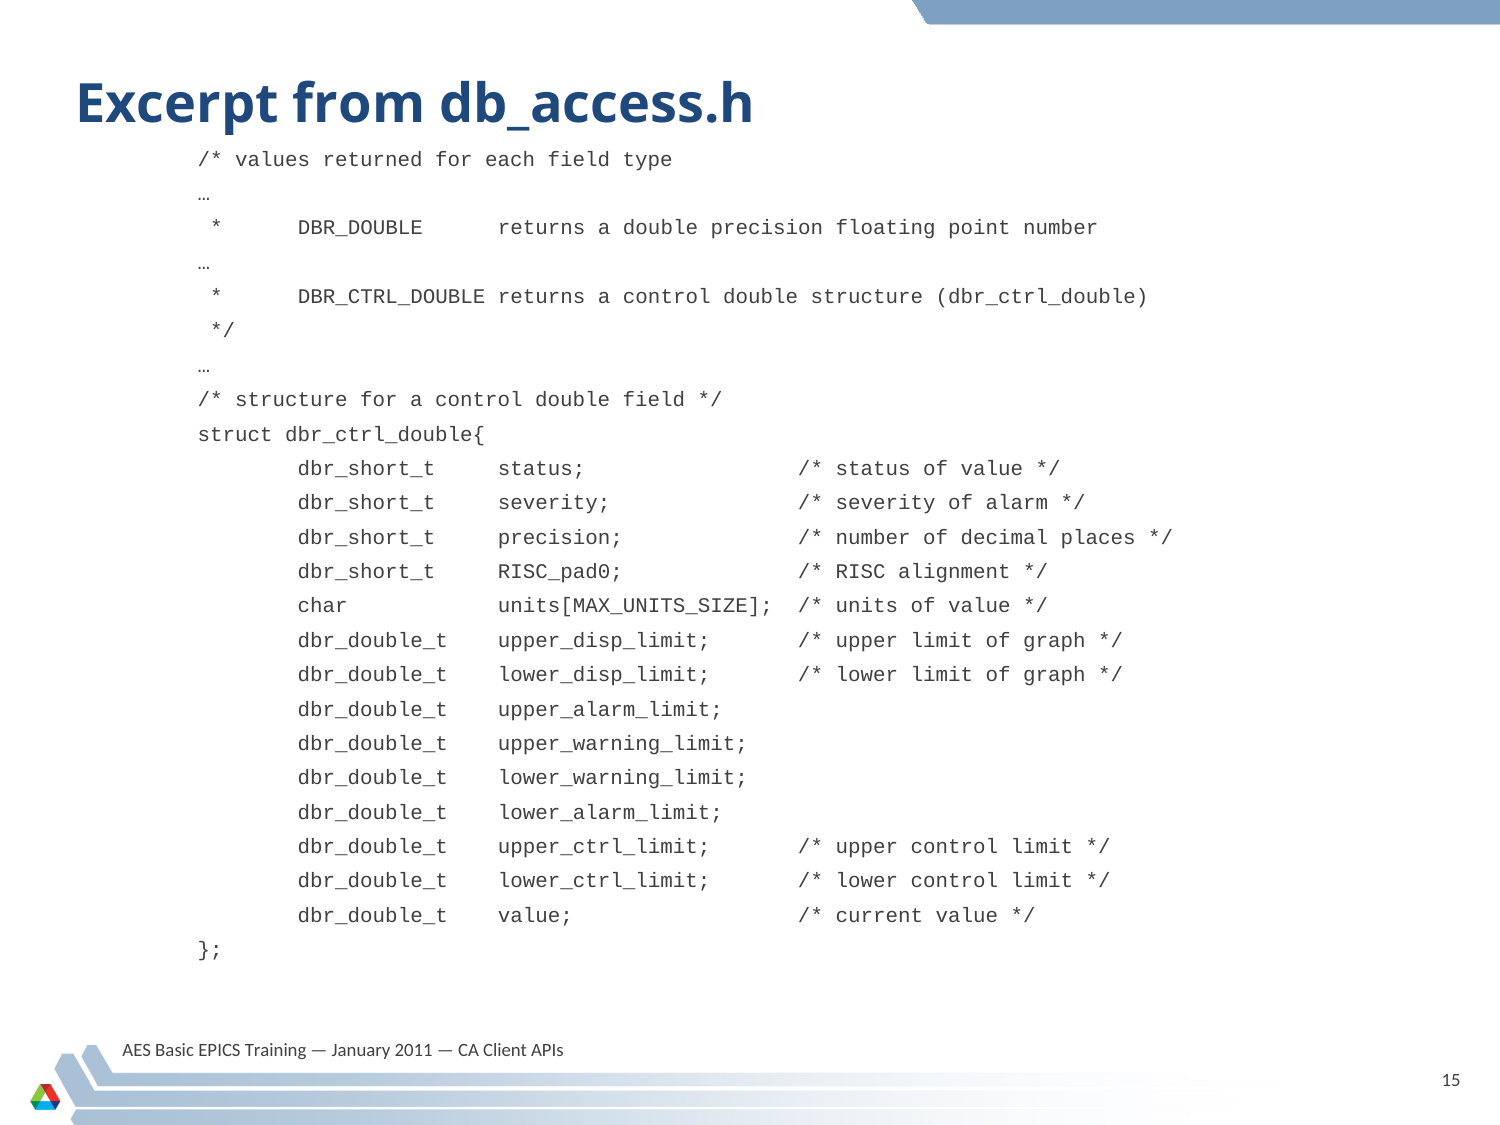

# Excerpt from db_access.h
/* values returned for each field type
…
 * DBR_DOUBLE returns a double precision floating point number
…
 * DBR_CTRL_DOUBLE returns a control double structure (dbr_ctrl_double)
 */
…
/* structure for a control double field */
struct dbr_ctrl_double{
 dbr_short_t status; /* status of value */
 dbr_short_t severity; /* severity of alarm */
 dbr_short_t precision; /* number of decimal places */
 dbr_short_t RISC_pad0; /* RISC alignment */
 char units[MAX_UNITS_SIZE]; /* units of value */
 dbr_double_t upper_disp_limit; /* upper limit of graph */
 dbr_double_t lower_disp_limit; /* lower limit of graph */
 dbr_double_t upper_alarm_limit;
 dbr_double_t upper_warning_limit;
 dbr_double_t lower_warning_limit;
 dbr_double_t lower_alarm_limit;
 dbr_double_t upper_ctrl_limit; /* upper control limit */
 dbr_double_t lower_ctrl_limit; /* lower control limit */
 dbr_double_t value; /* current value */
};
AES Basic EPICS Training — January 2011 — CA Client APIs
15